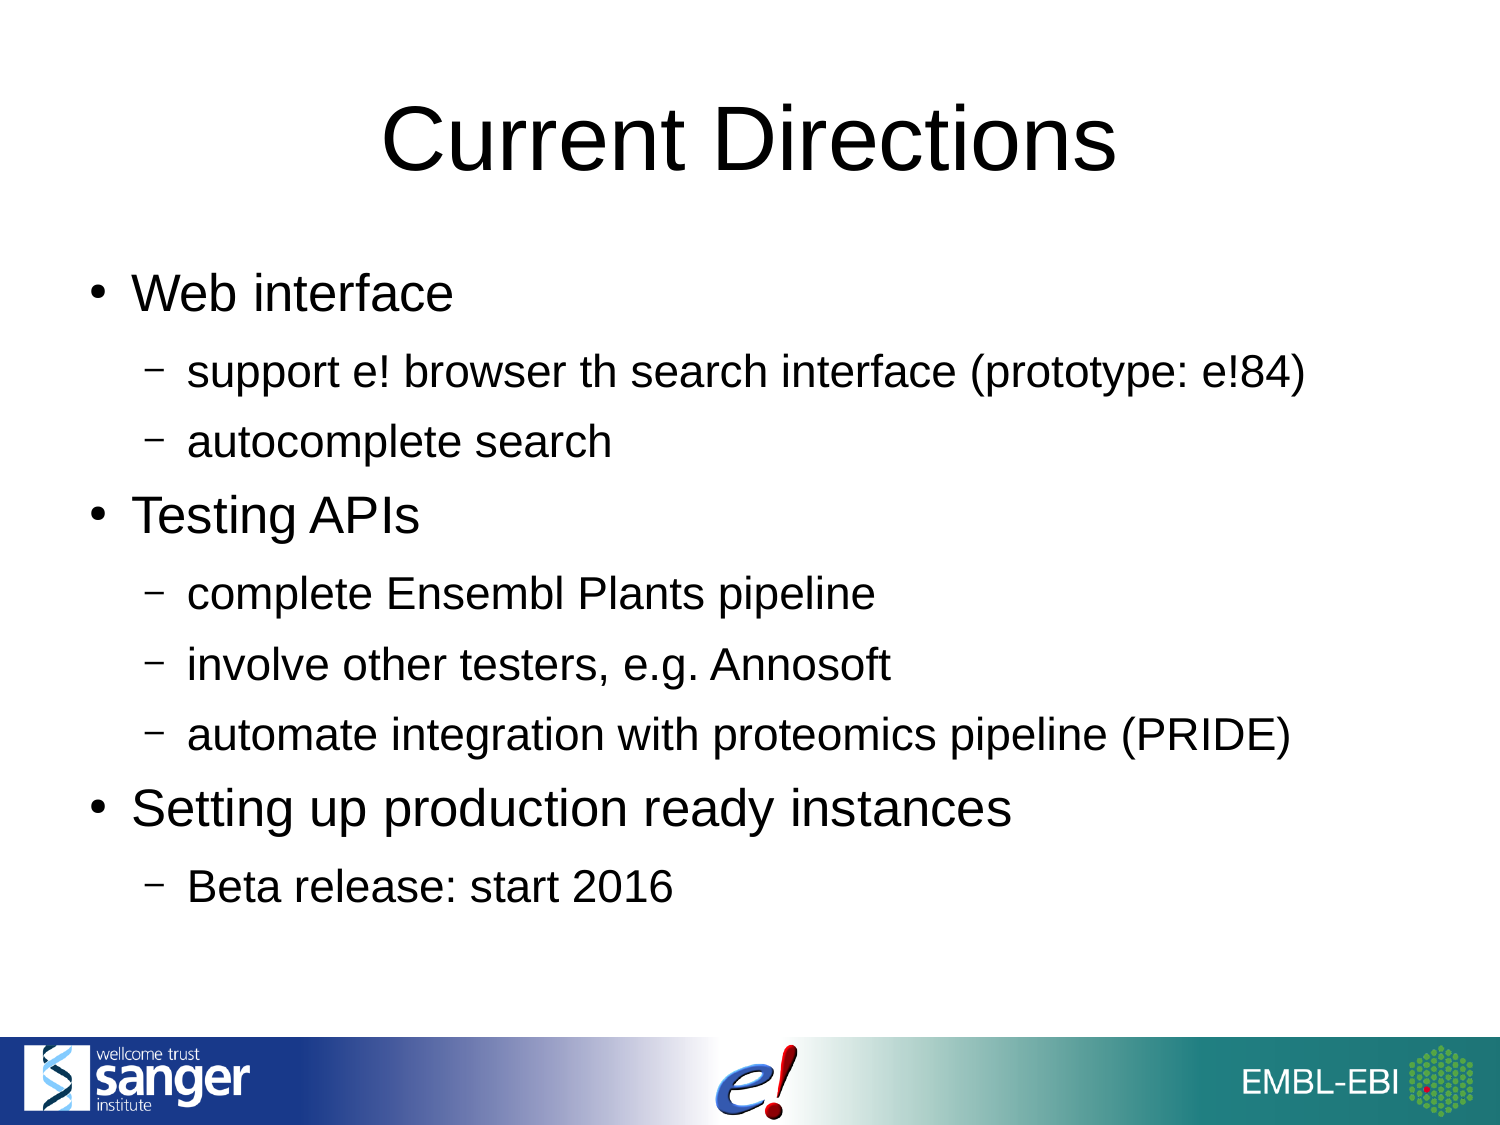

# Current Directions
Web interface
support e! browser th search interface (prototype: e!84)
autocomplete search
Testing APIs
complete Ensembl Plants pipeline
involve other testers, e.g. Annosoft
automate integration with proteomics pipeline (PRIDE)
Setting up production ready instances
Beta release: start 2016